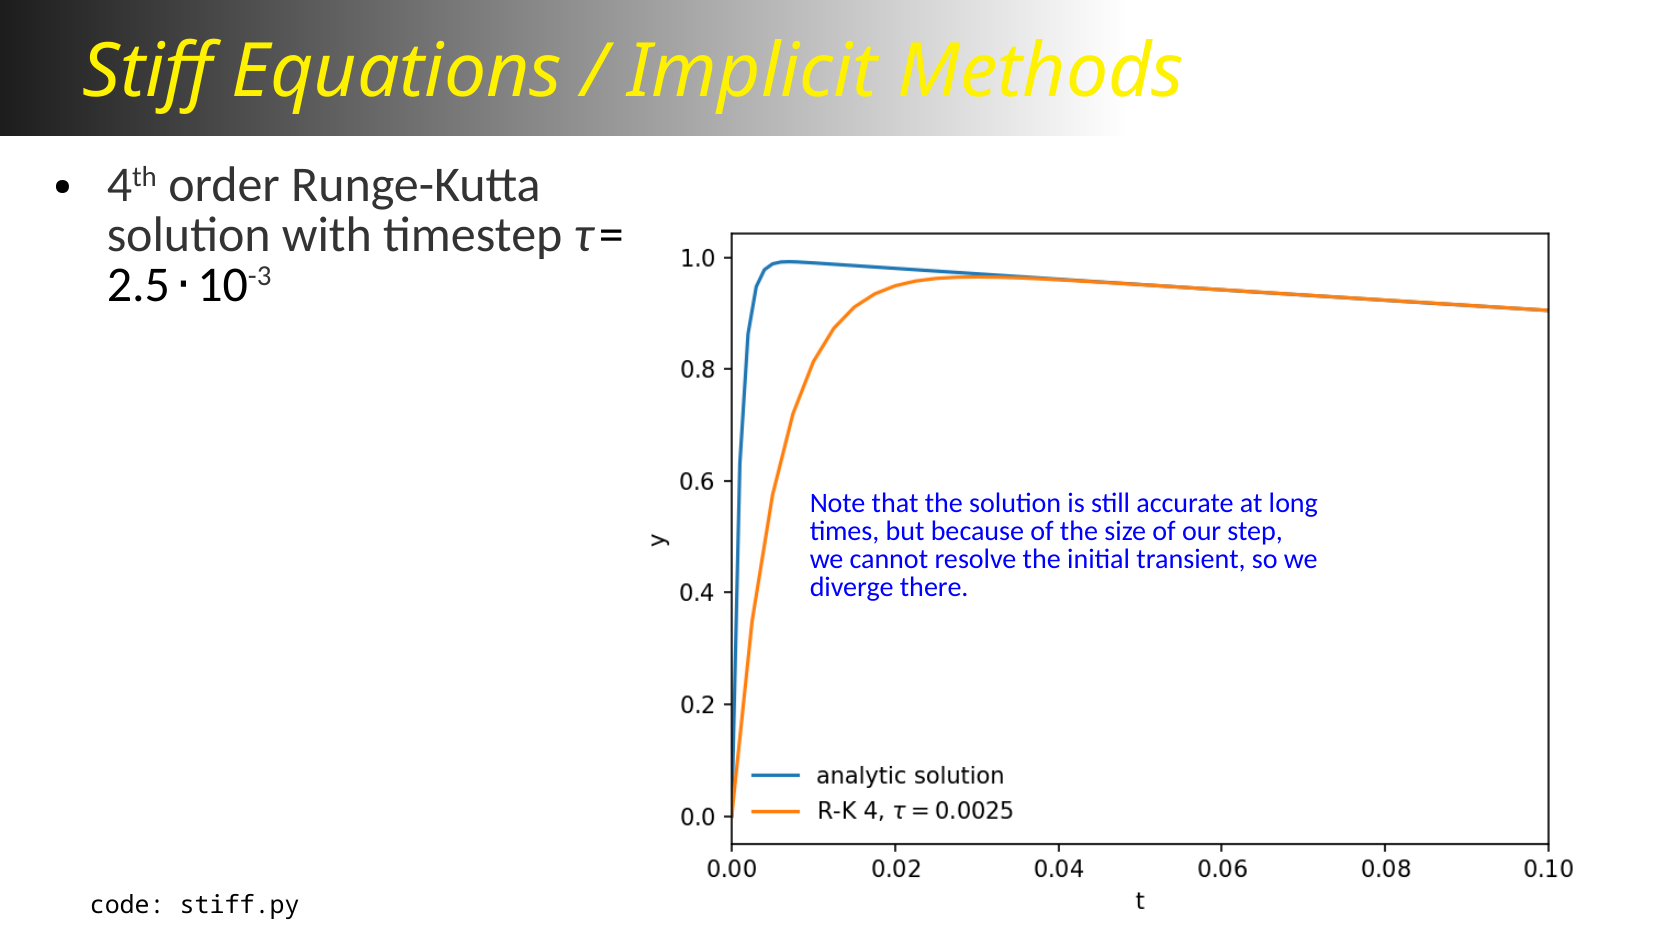

# Stiff Equations / Implicit Methods
4th order Runge-Kutta solution with timestep τ = 2.5 ⋅ 10-3
Note that the solution is still accurate at long times, but because of the size of our step, we cannot resolve the initial transient, so we diverge there.
code: stiff.py